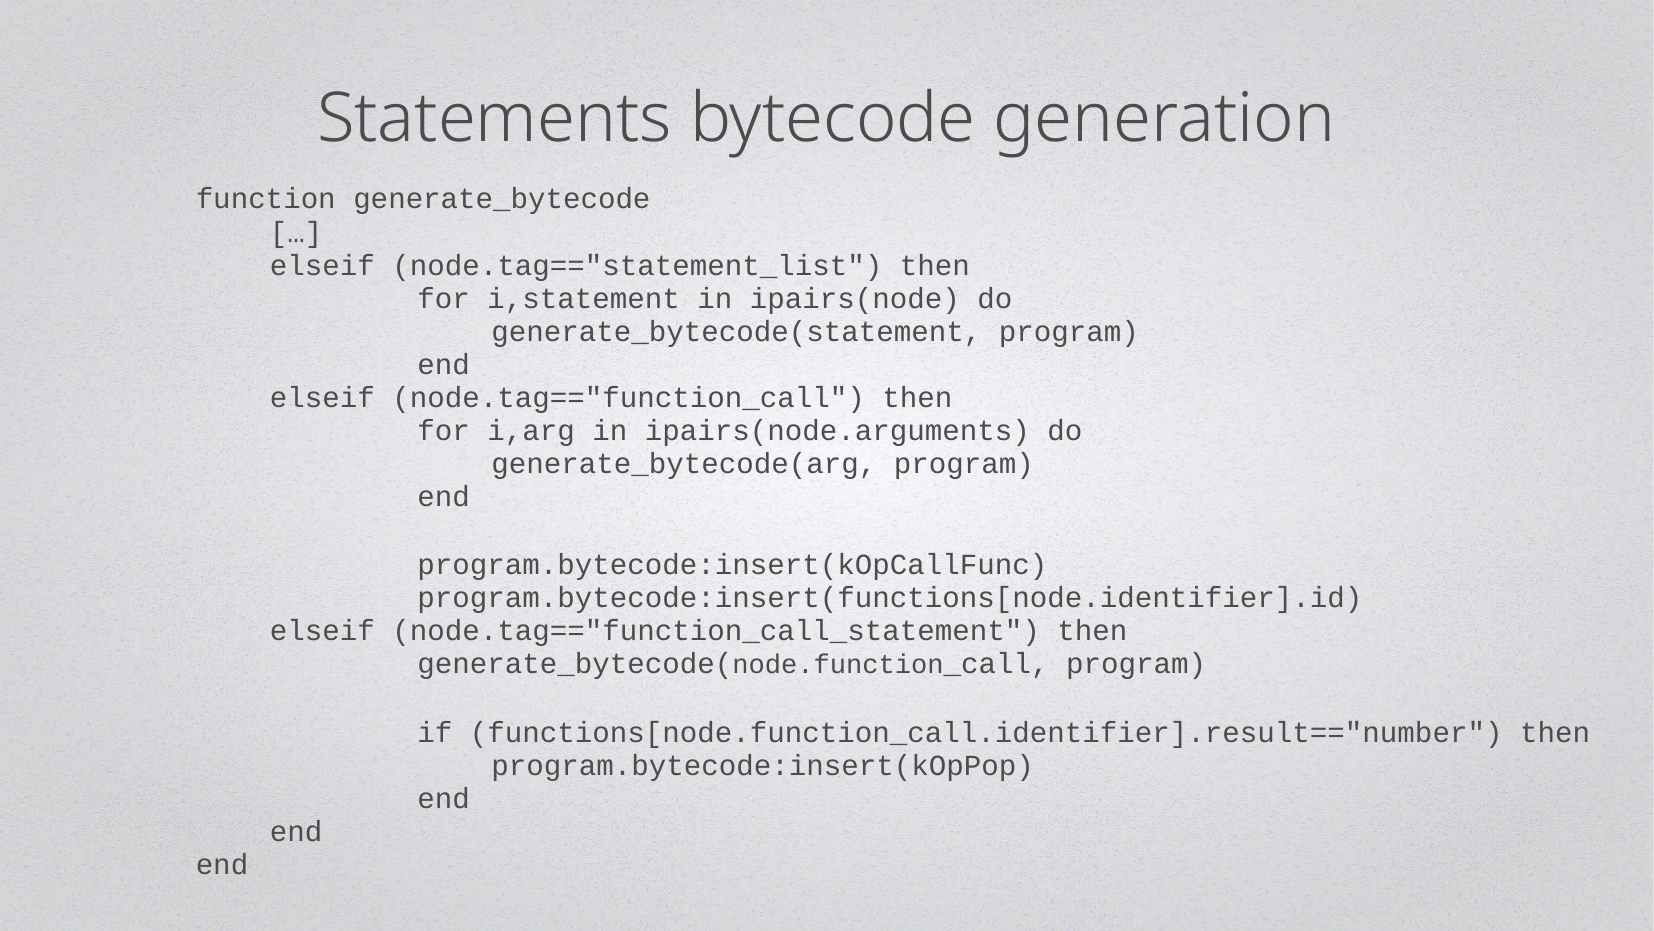

# Statements bytecode generation
function generate_bytecode
	[…]
	elseif (node.tag=="statement_list") then
			for i,statement in ipairs(node) do
				generate_bytecode(statement, program)
			end
	elseif (node.tag=="function_call") then
			for i,arg in ipairs(node.arguments) do
				generate_bytecode(arg, program)
			end
			program.bytecode:insert(kOpCallFunc)
			program.bytecode:insert(functions[node.identifier].id)
	elseif (node.tag=="function_call_statement") then
			generate_bytecode(node.function_call, program)
			if (functions[node.function_call.identifier].result=="number") then
				program.bytecode:insert(kOpPop)
			end
	end
end